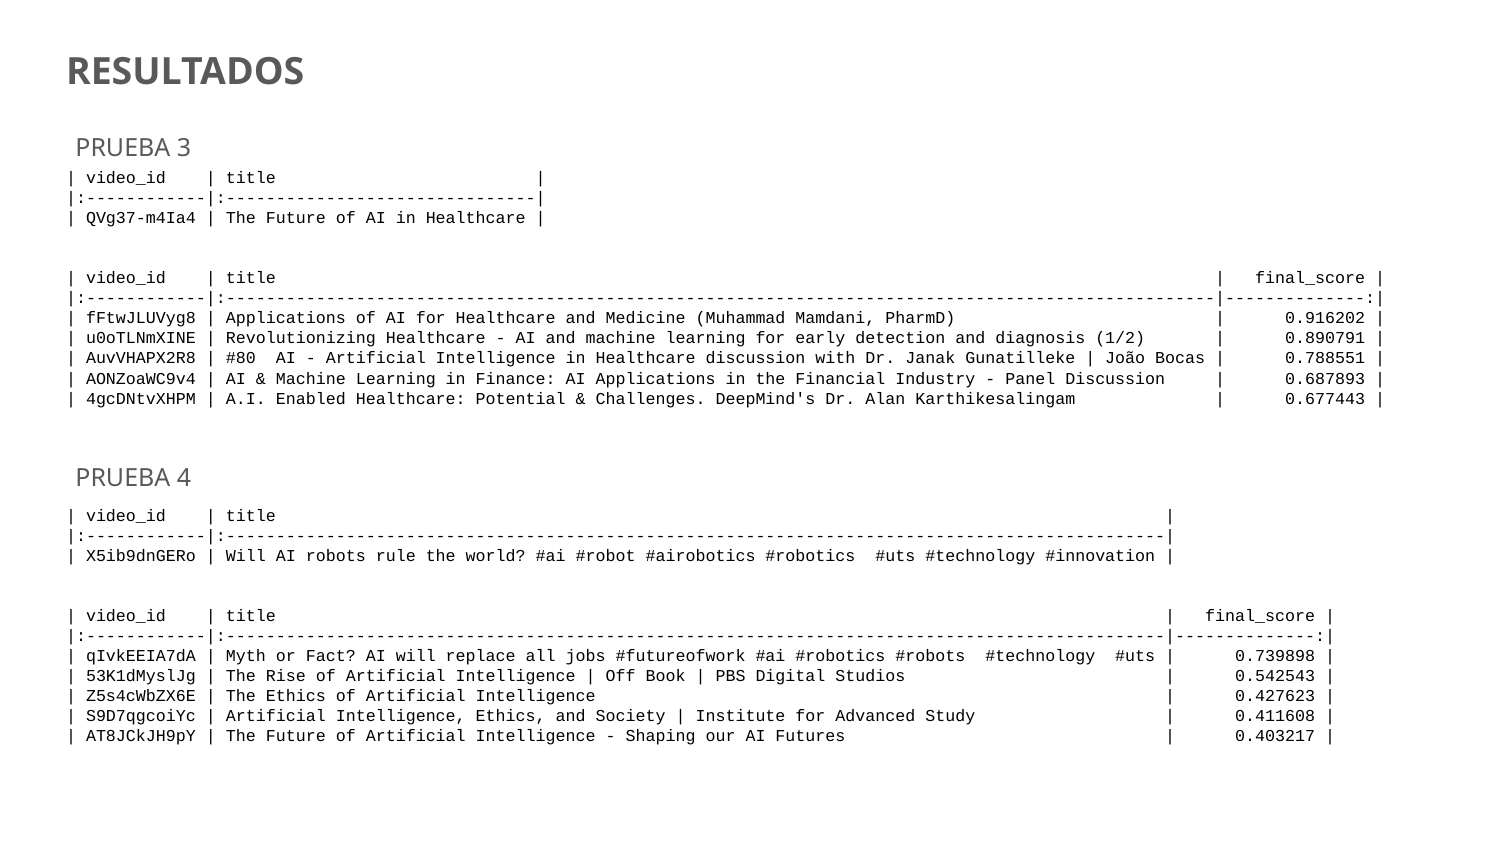

# RESULTADOS
PRUEBA 3
| video_id | title |
|:------------|:-------------------------------|
| QVg37-m4Ia4 | The Future of AI in Healthcare |
| video_id | title | final_score |
|:------------|:---------------------------------------------------------------------------------------------------|--------------:|
| fFtwJLUVyg8 | Applications of AI for Healthcare and Medicine (Muhammad Mamdani, PharmD) | 0.916202 |
| u0oTLNmXINE | Revolutionizing Healthcare - AI and machine learning for early detection and diagnosis (1/2) | 0.890791 |
| AuvVHAPX2R8 | #80 AI - Artificial Intelligence in Healthcare discussion with Dr. Janak Gunatilleke | João Bocas | 0.788551 |
| AONZoaWC9v4 | AI & Machine Learning in Finance: AI Applications in the Financial Industry - Panel Discussion | 0.687893 |
| 4gcDNtvXHPM | A.I. Enabled Healthcare: Potential & Challenges. DeepMind's Dr. Alan Karthikesalingam | 0.677443 |
PRUEBA 4
| video_id | title |
|:------------|:----------------------------------------------------------------------------------------------|
| X5ib9dnGERo | Will AI robots rule the world? #ai #robot #airobotics #robotics #uts #technology #innovation |
| video_id | title | final_score |
|:------------|:----------------------------------------------------------------------------------------------|--------------:|
| qIvkEEIA7dA | Myth or Fact? AI will replace all jobs #futureofwork #ai #robotics #robots #technology #uts | 0.739898 |
| 53K1dMyslJg | The Rise of Artificial Intelligence | Off Book | PBS Digital Studios | 0.542543 |
| Z5s4cWbZX6E | The Ethics of Artificial Intelligence | 0.427623 |
| S9D7qgcoiYc | Artificial Intelligence, Ethics, and Society | Institute for Advanced Study | 0.411608 |
| AT8JCkJH9pY | The Future of Artificial Intelligence - Shaping our AI Futures | 0.403217 |